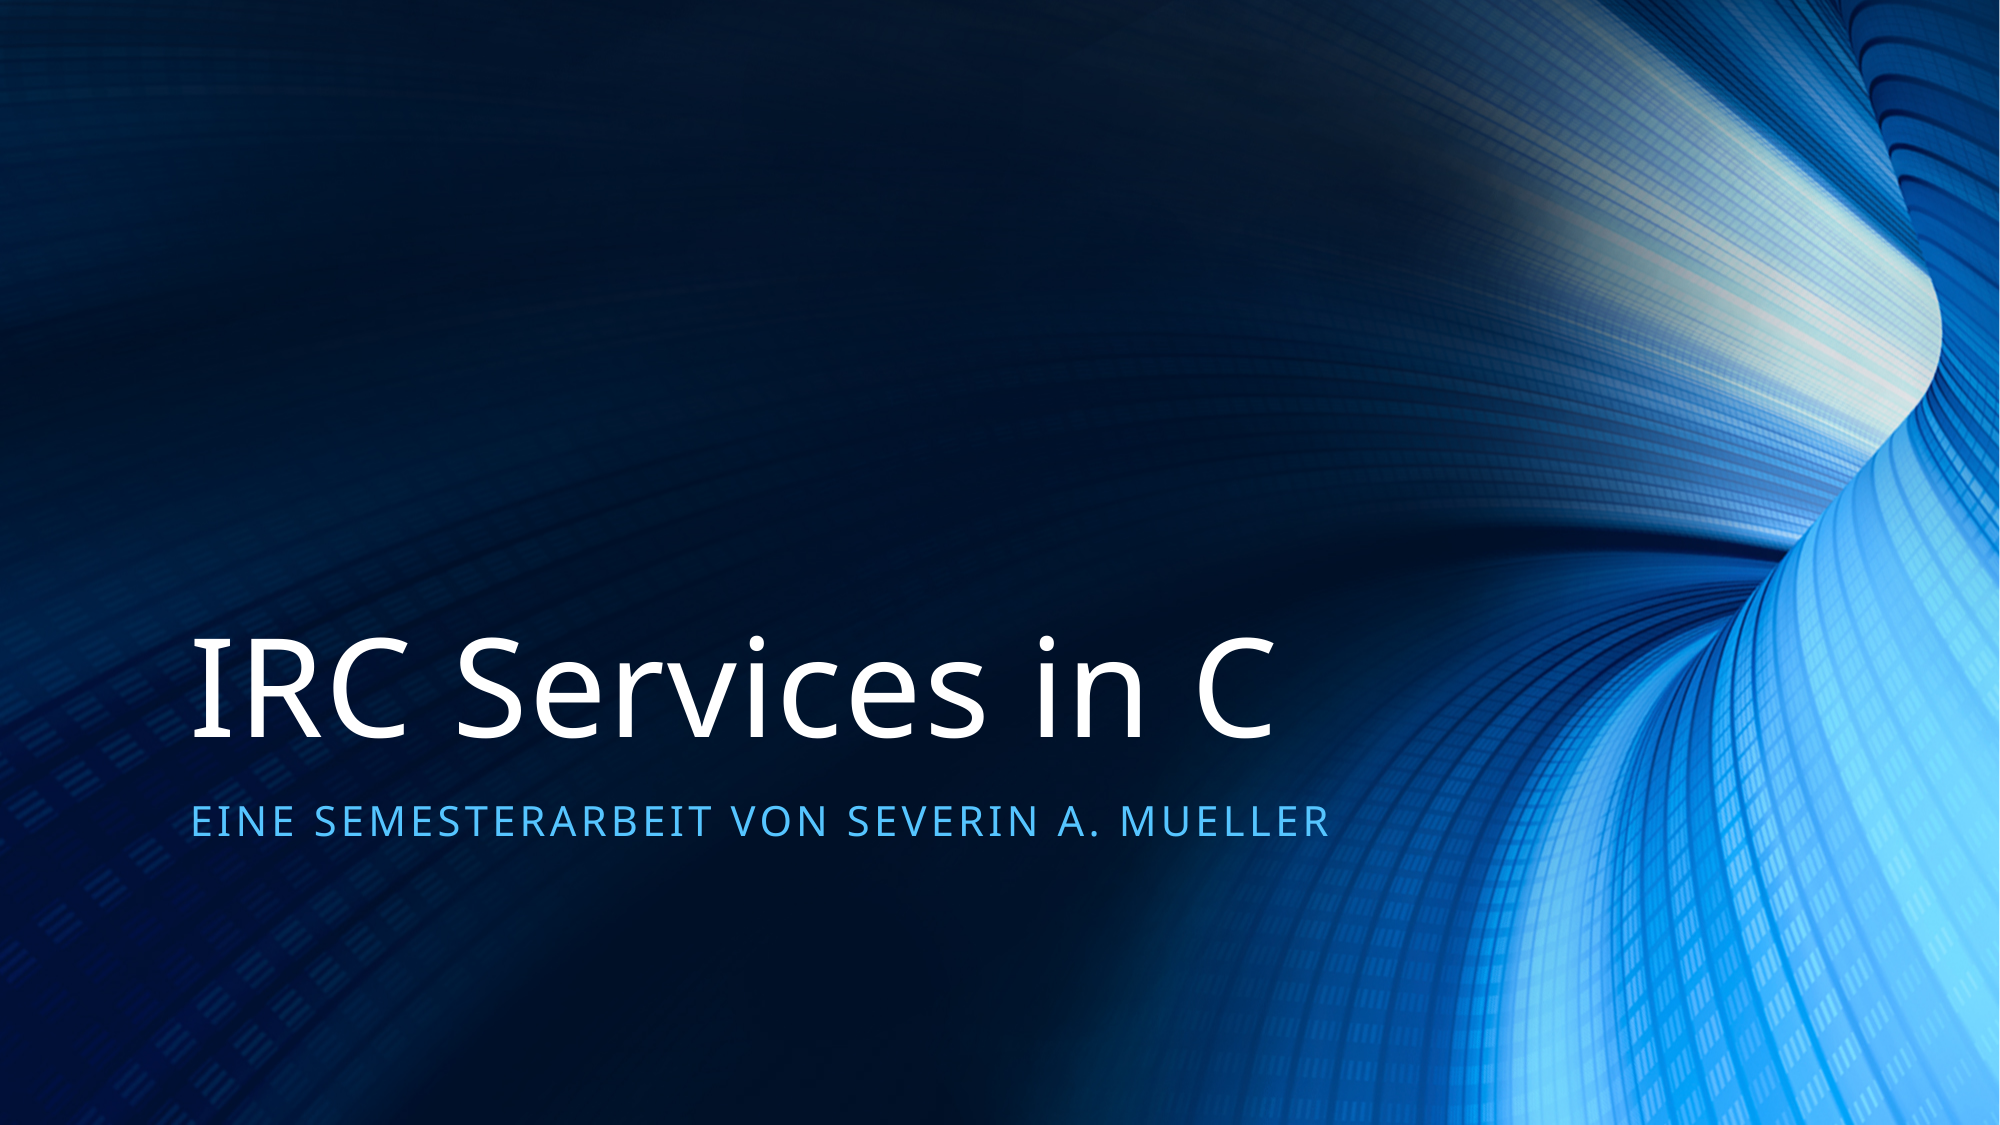

# IRC Services in C
Eine semesterarbeit von severin a. mueller